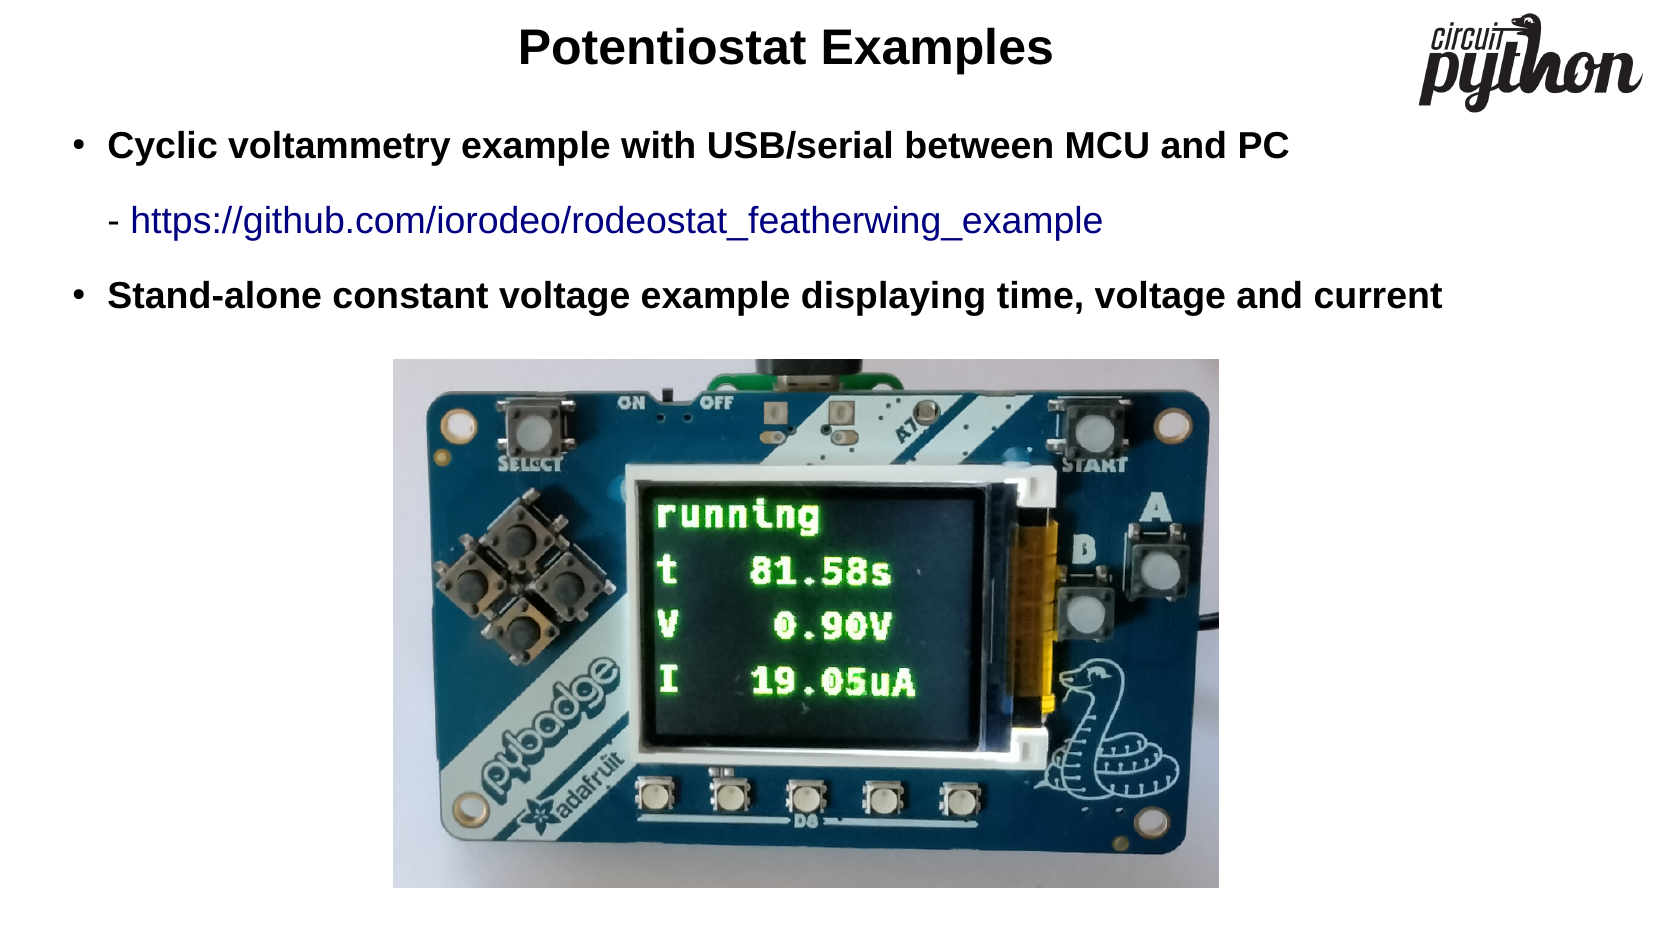

Potentiostat Examples
Cyclic voltammetry example with USB/serial between MCU and PC
- https://github.com/iorodeo/rodeostat_featherwing_example
Stand-alone constant voltage example displaying time, voltage and current